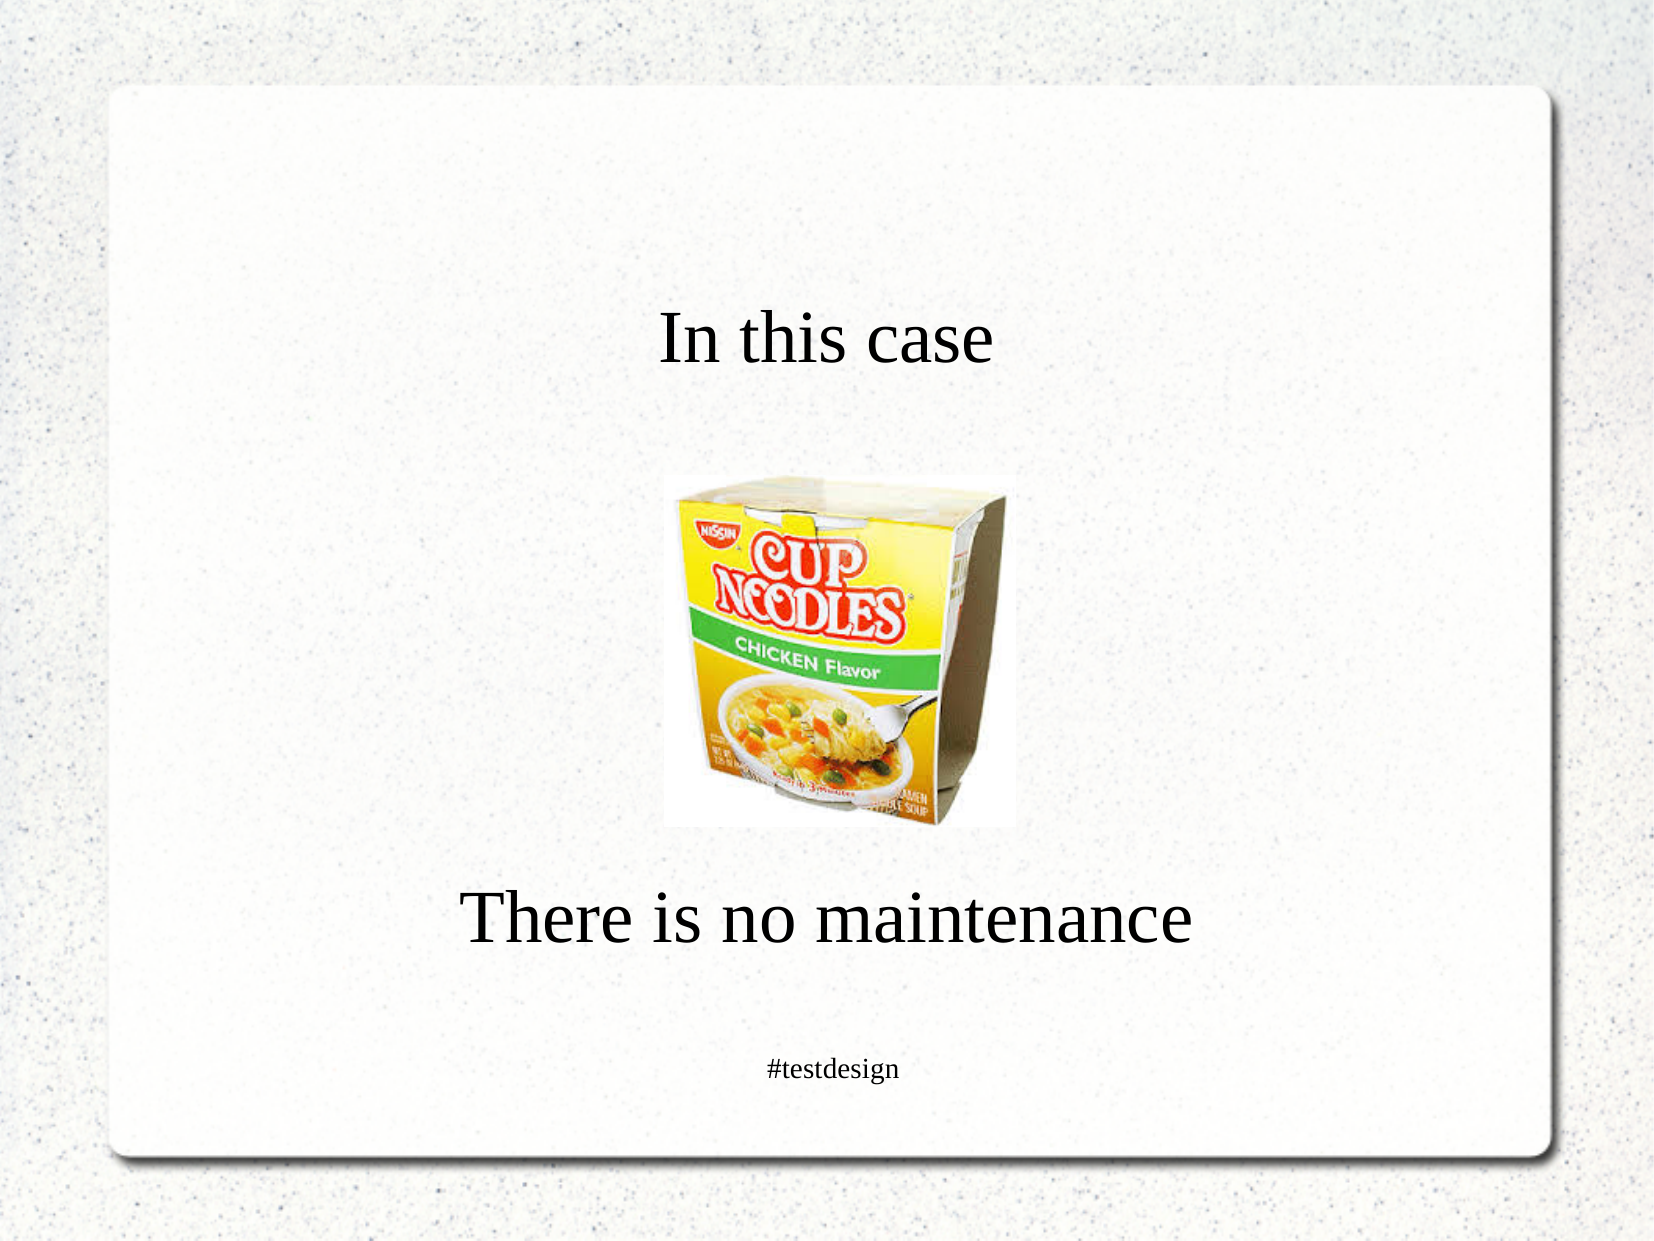

# In this case
There is no maintenance
#testdesign